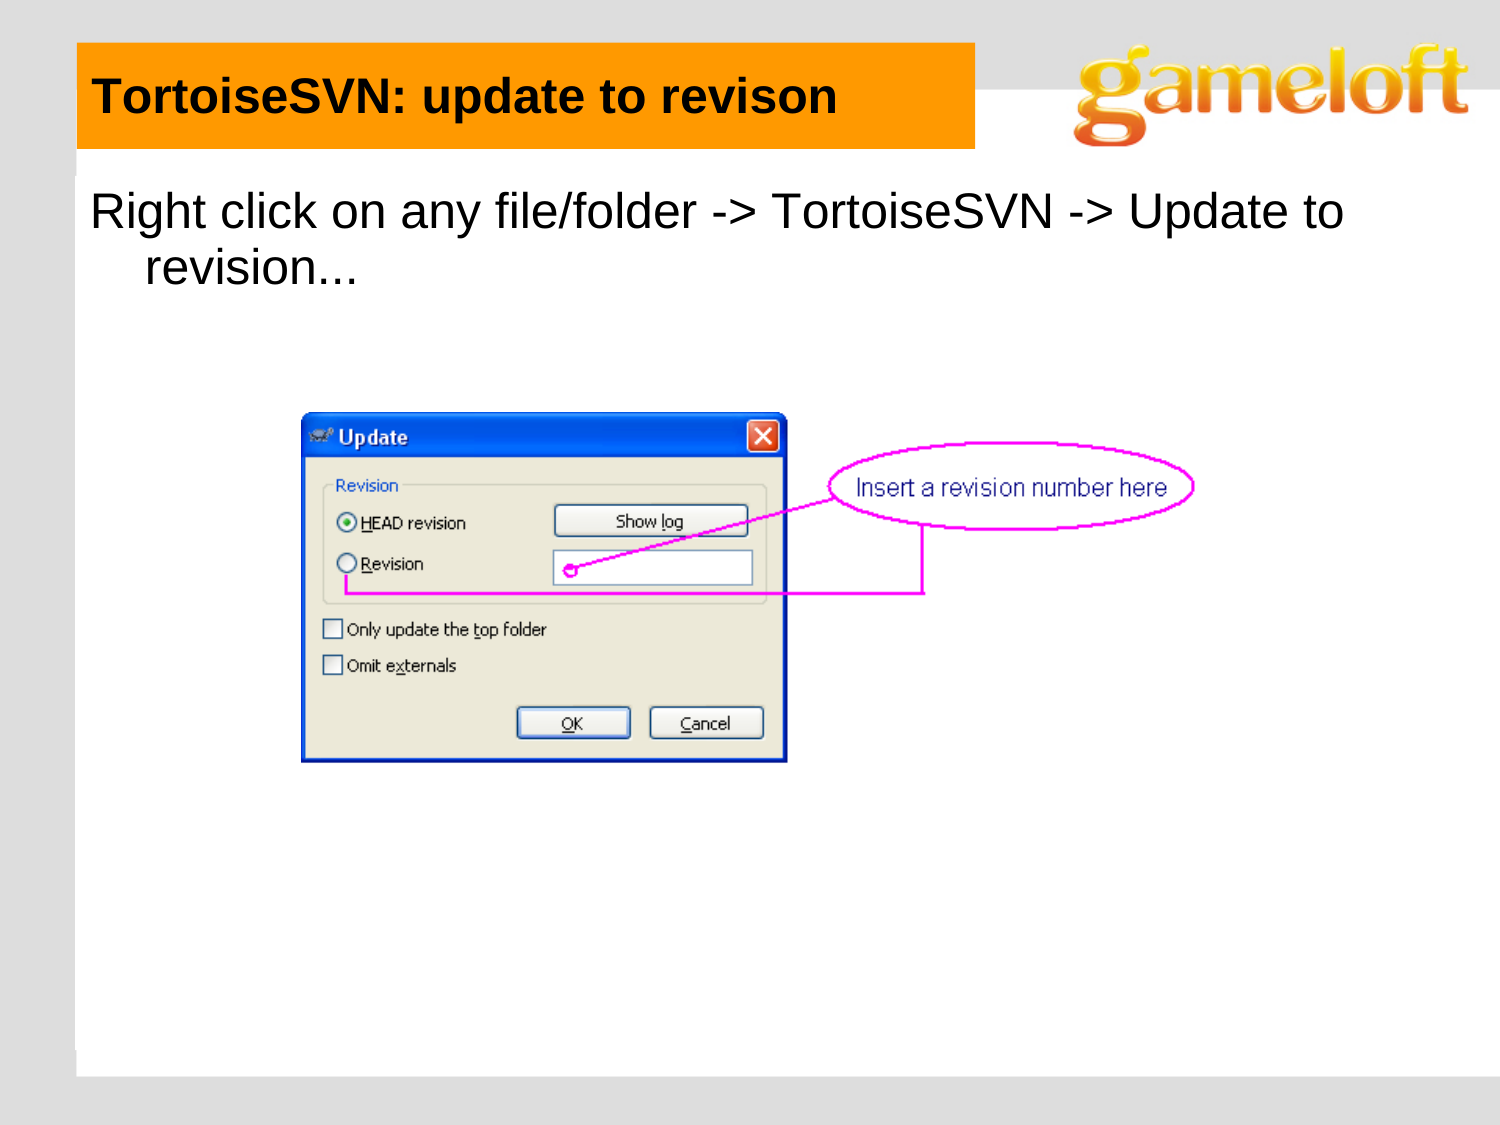

TortoiseSVN: update to revison
Right click on any file/folder -> TortoiseSVN -> Update to revision...